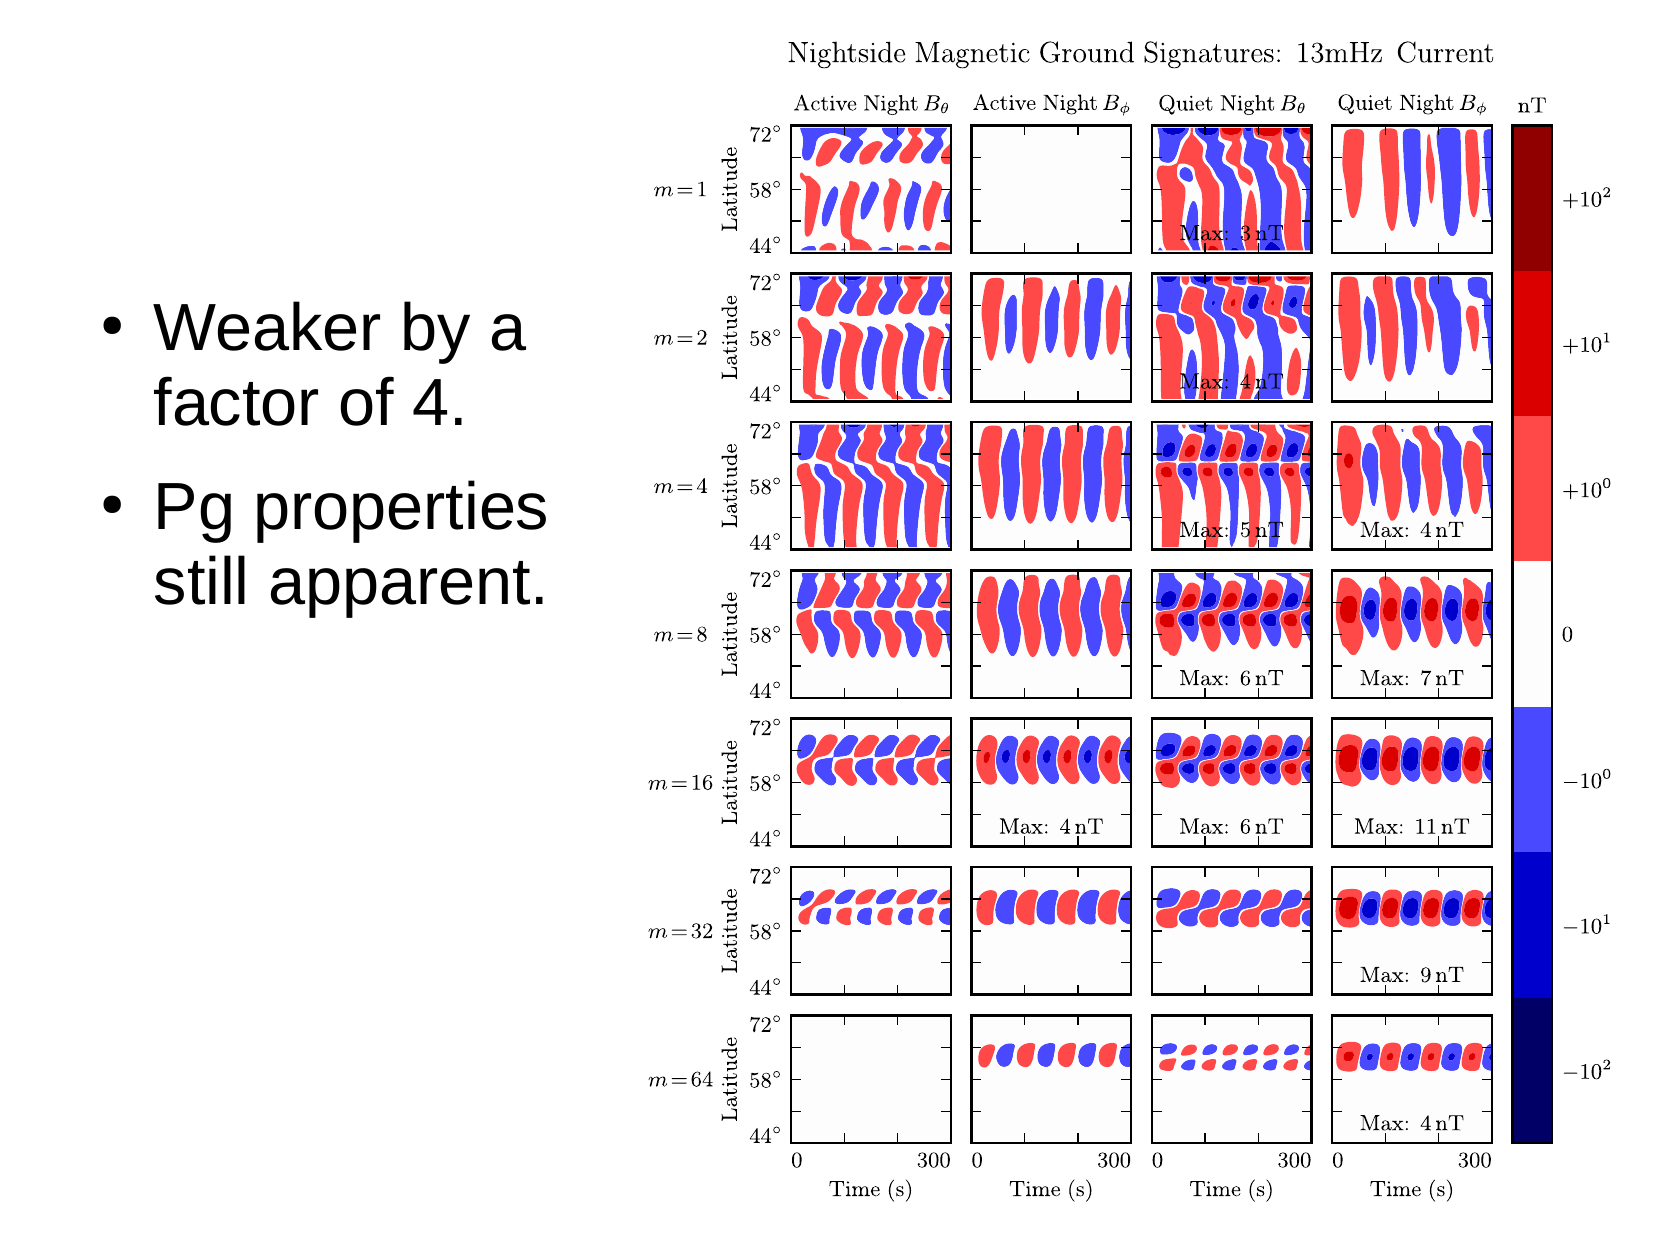

#
Weaker by a factor of 4.
Pg properties still apparent.